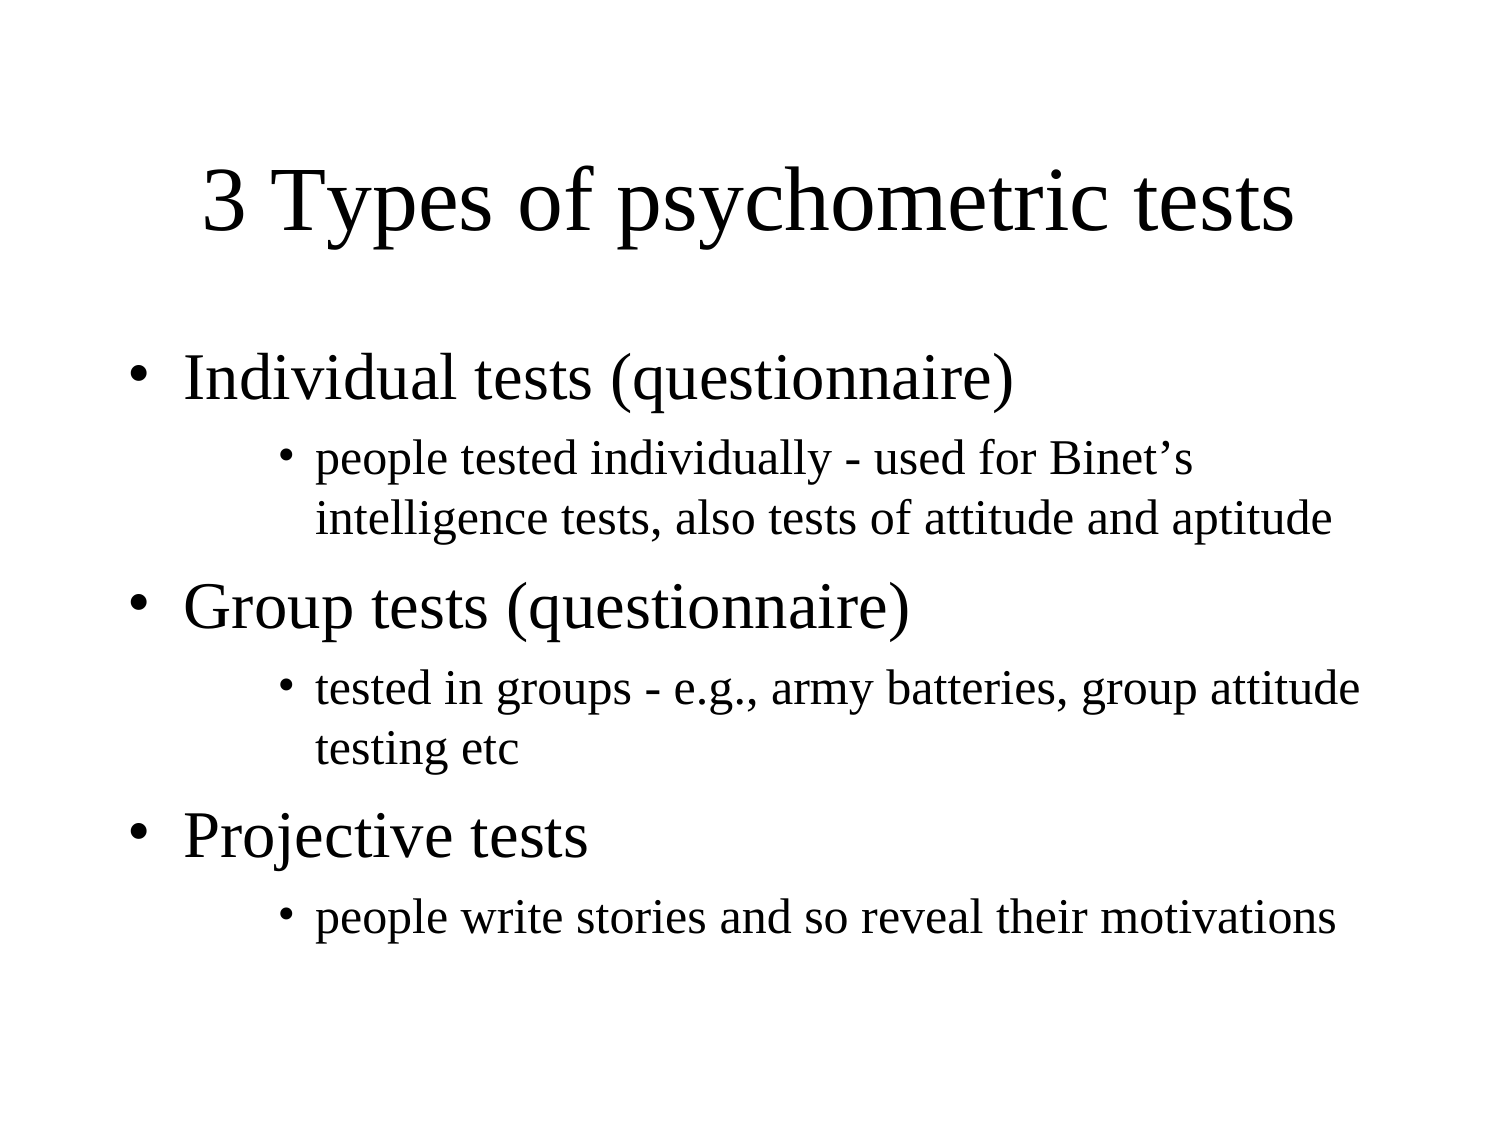

# 3 Types of psychometric tests
Individual tests (questionnaire)
people tested individually - used for Binet’s intelligence tests, also tests of attitude and aptitude
Group tests (questionnaire)
tested in groups - e.g., army batteries, group attitude testing etc
Projective tests
people write stories and so reveal their motivations